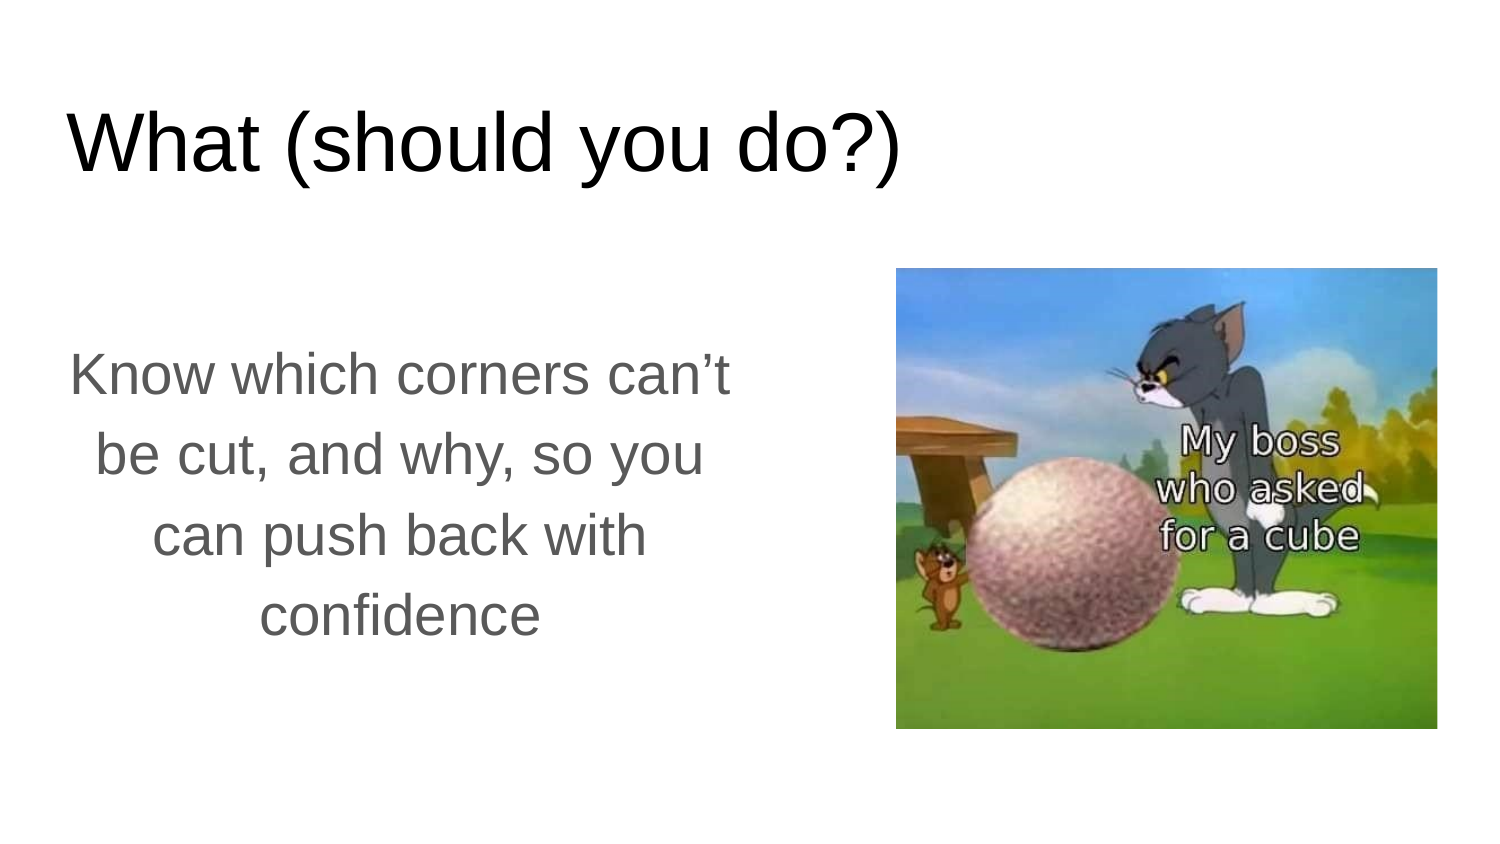

# What (should you do?)
Know which corners can’t be cut, and why, so you can push back with confidence